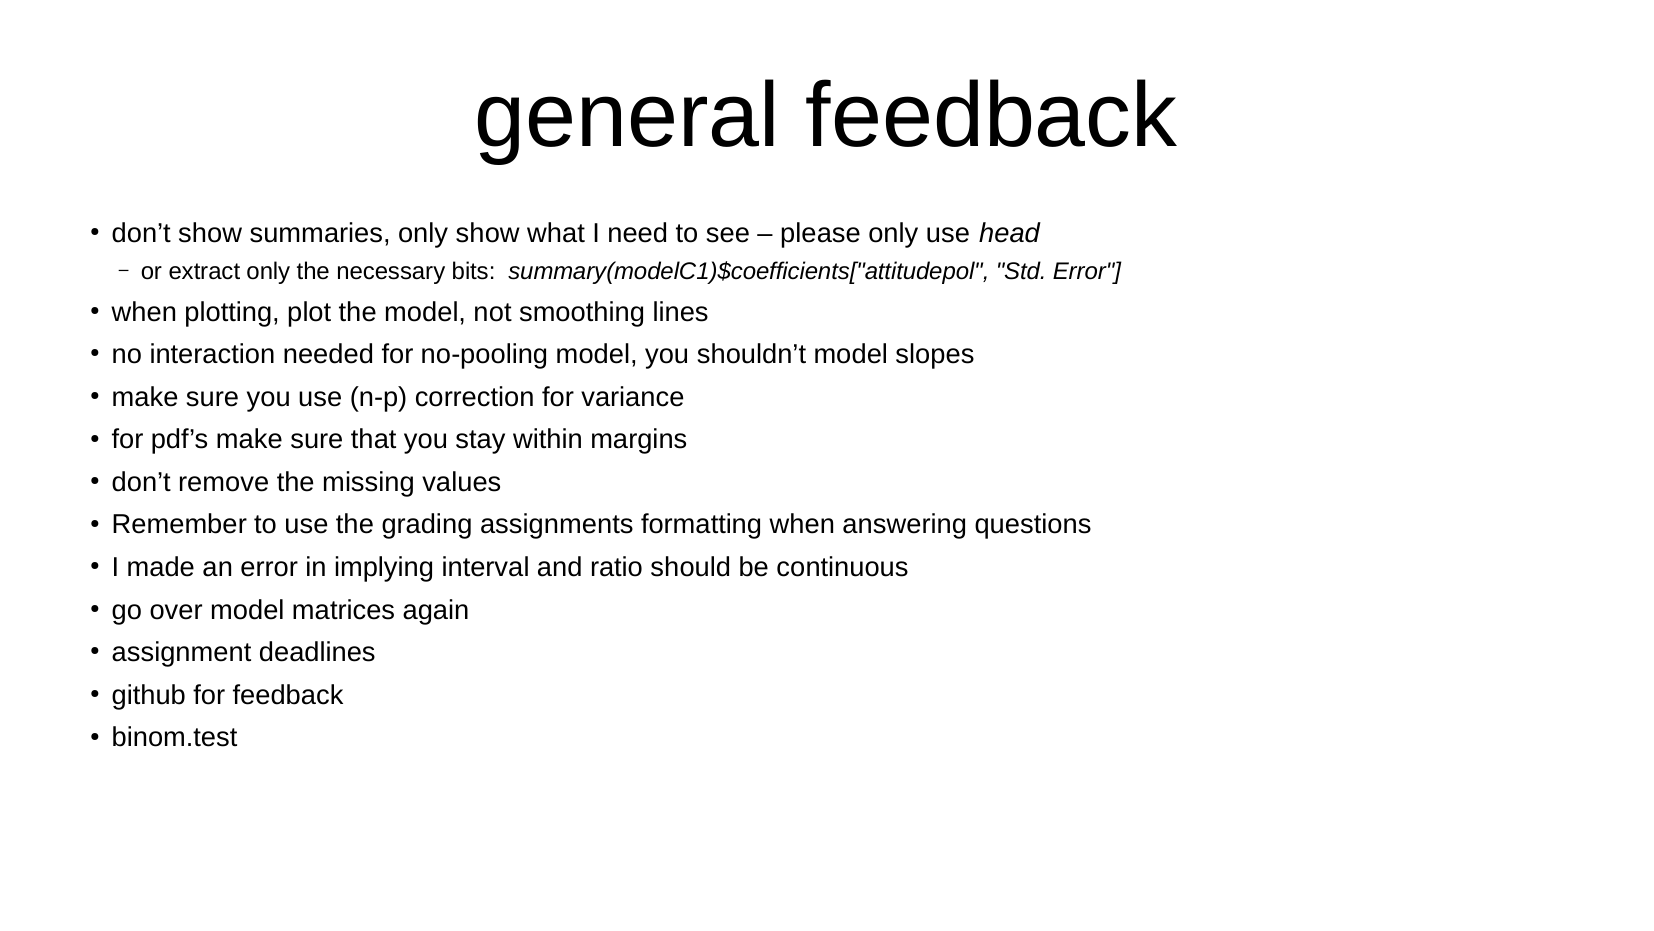

# general feedback
don’t show summaries, only show what I need to see – please only use head
or extract only the necessary bits: summary(modelC1)$coefficients["attitudepol", "Std. Error"]
when plotting, plot the model, not smoothing lines
no interaction needed for no-pooling model, you shouldn’t model slopes
make sure you use (n-p) correction for variance
for pdf’s make sure that you stay within margins
don’t remove the missing values
Remember to use the grading assignments formatting when answering questions
I made an error in implying interval and ratio should be continuous
go over model matrices again
assignment deadlines
github for feedback
binom.test